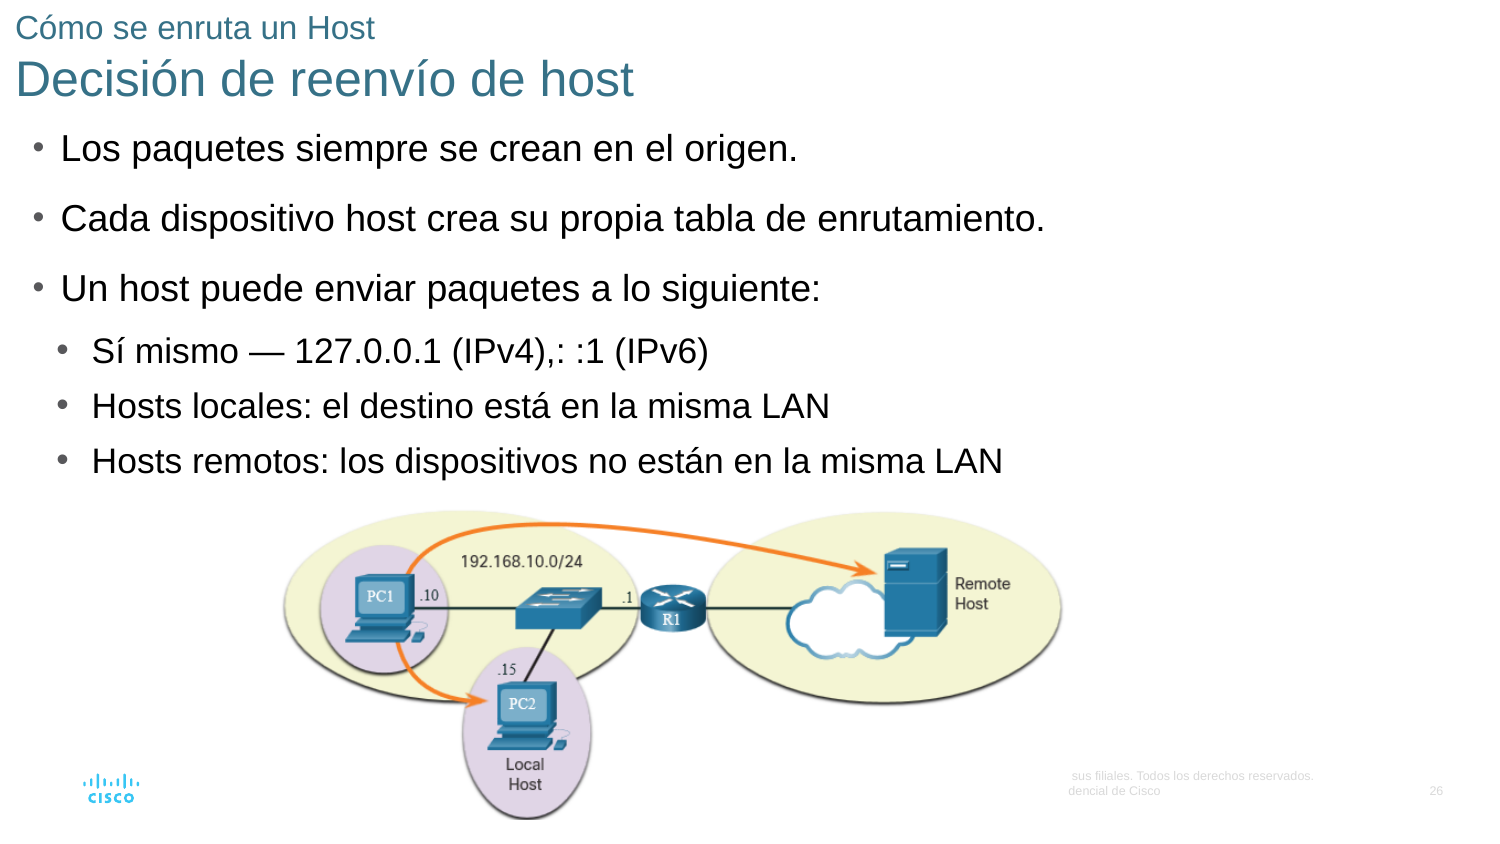

# Cómo se enruta un Host Decisión de reenvío de host
Los paquetes siempre se crean en el origen.
Cada dispositivo host crea su propia tabla de enrutamiento.
Un host puede enviar paquetes a lo siguiente:
Sí mismo — 127.0.0.1 (IPv4),: :1 (IPv6)
Hosts locales: el destino está en la misma LAN
Hosts remotos: los dispositivos no están en la misma LAN